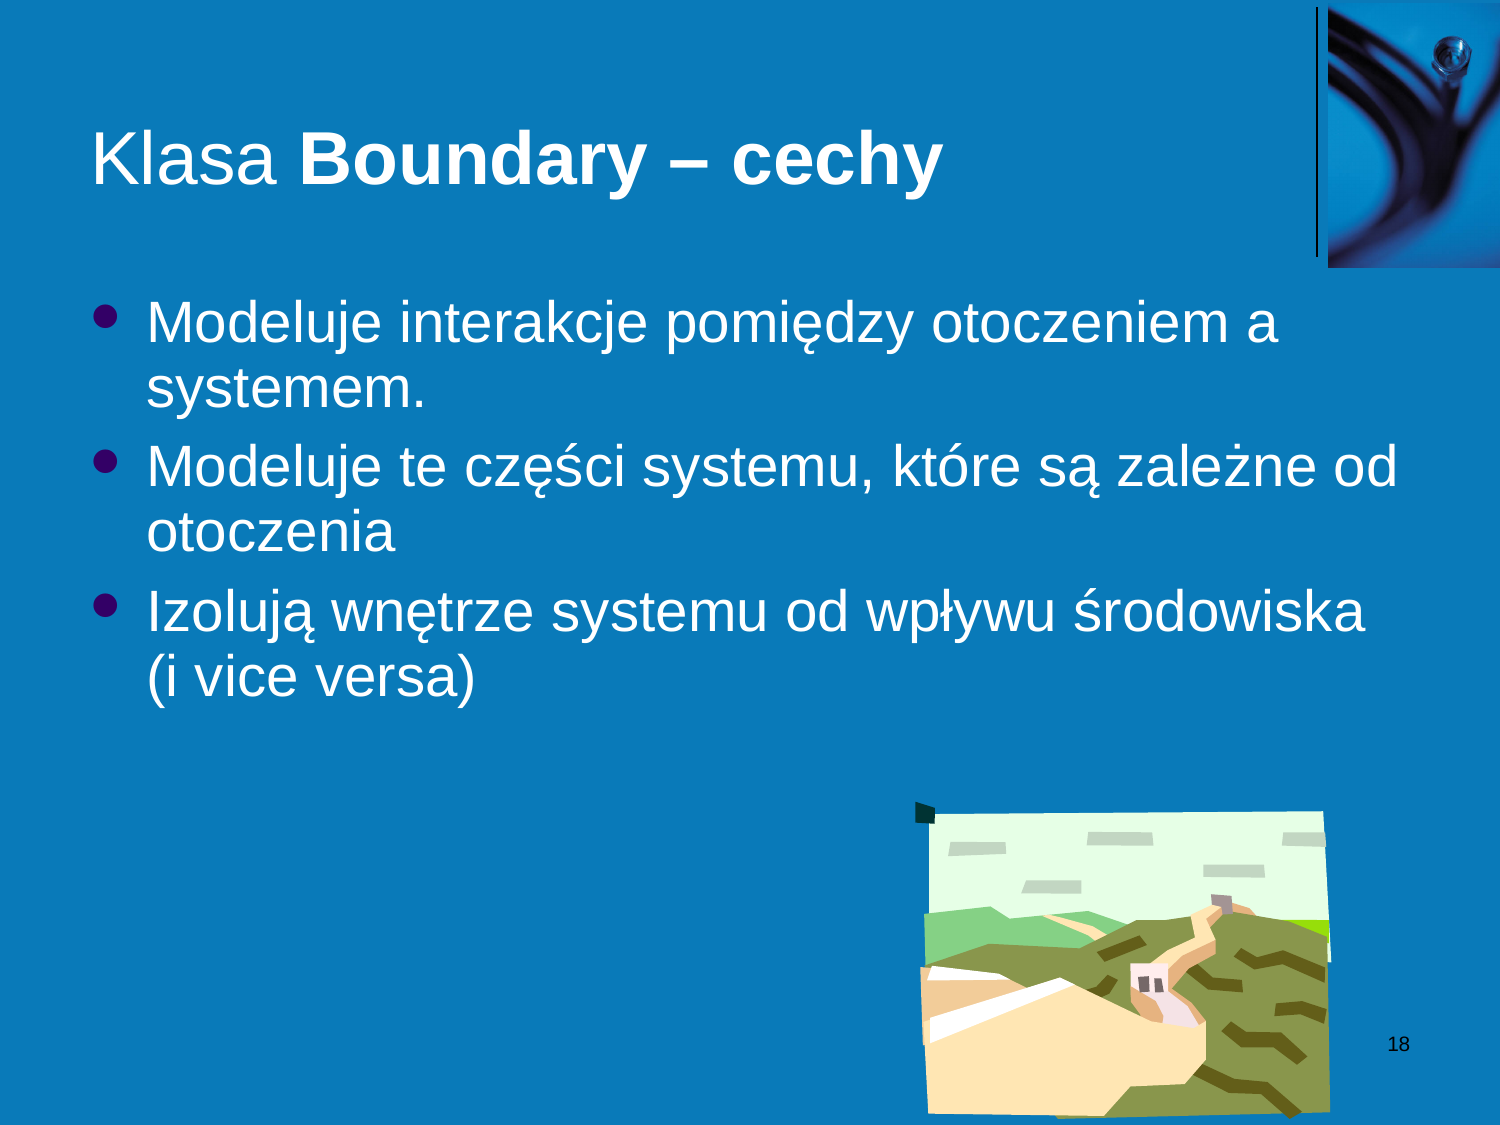

# Klasa Boundary – cechy
Modeluje interakcje pomiędzy otoczeniem a systemem.
Modeluje te części systemu, które są zależne od otoczenia
Izolują wnętrze systemu od wpływu środowiska (i vice versa)
18